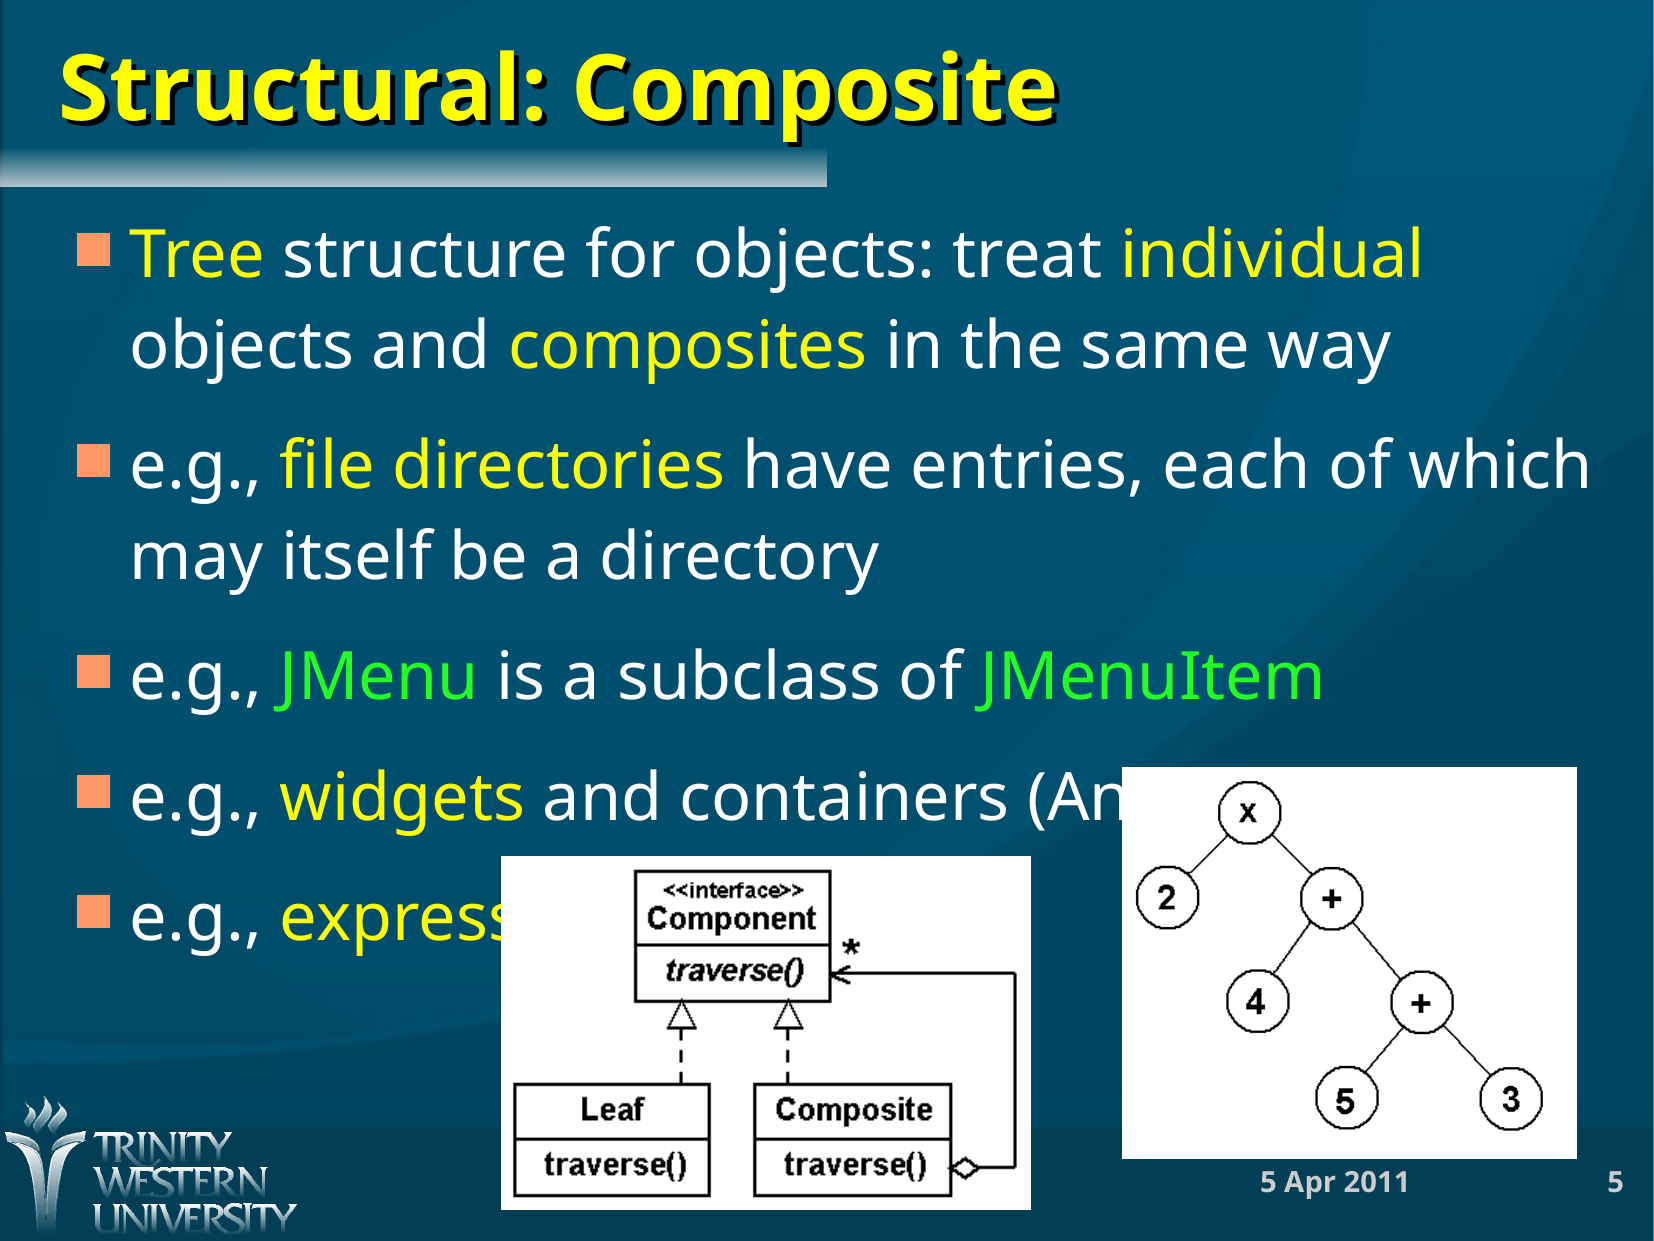

# Structural: Composite
Tree structure for objects: treat individual objects and composites in the same way
e.g., file directories have entries, each of which may itself be a directory
e.g., JMenu is a subclass of JMenuItem
e.g., widgets and containers (Android Views)
e.g., expression trees
CMPT166: design patterns
5 Apr 2011
5